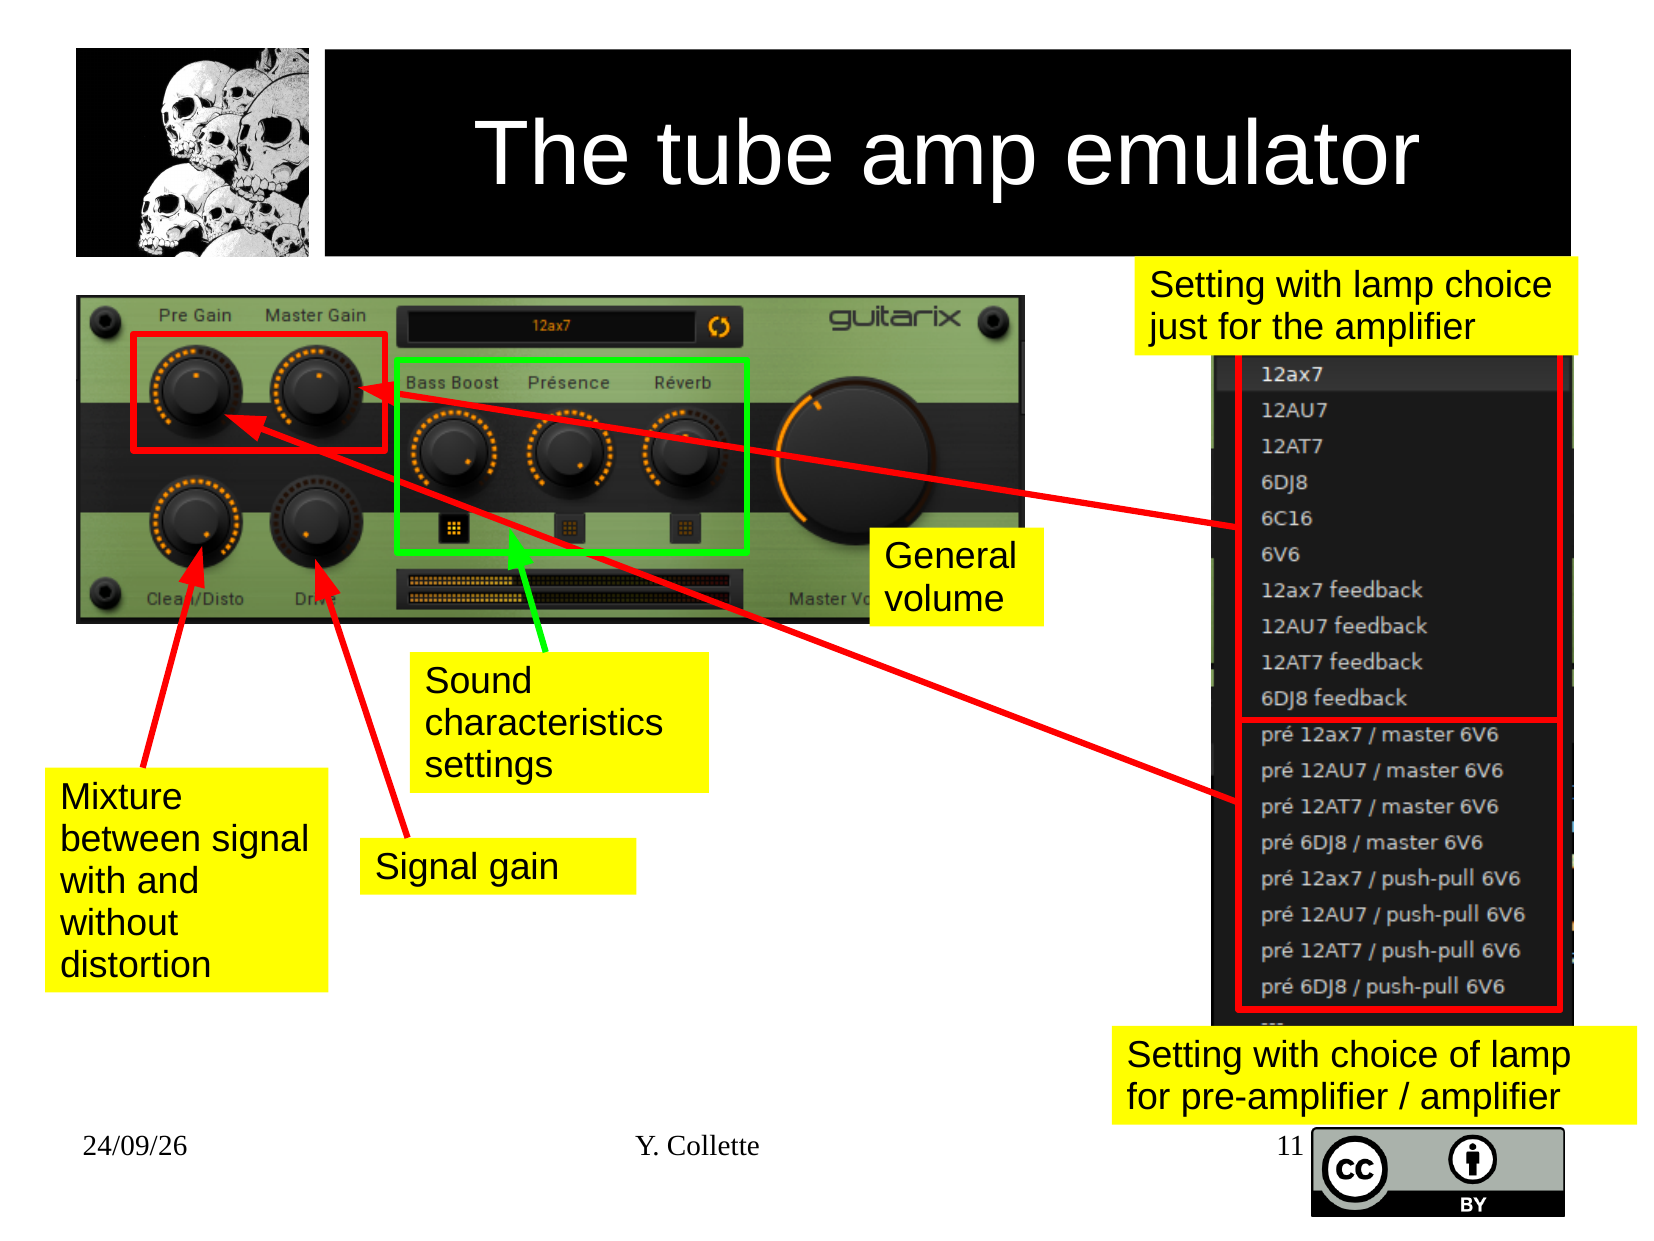

# The tube amp emulator
Setting with lamp choice just for the amplifier
General volume
Sound characteristics settings
Mixture between signal with and without distortion
Signal gain
Setting with choice of lamp for pre-amplifier / amplifier
Y. Collette
11